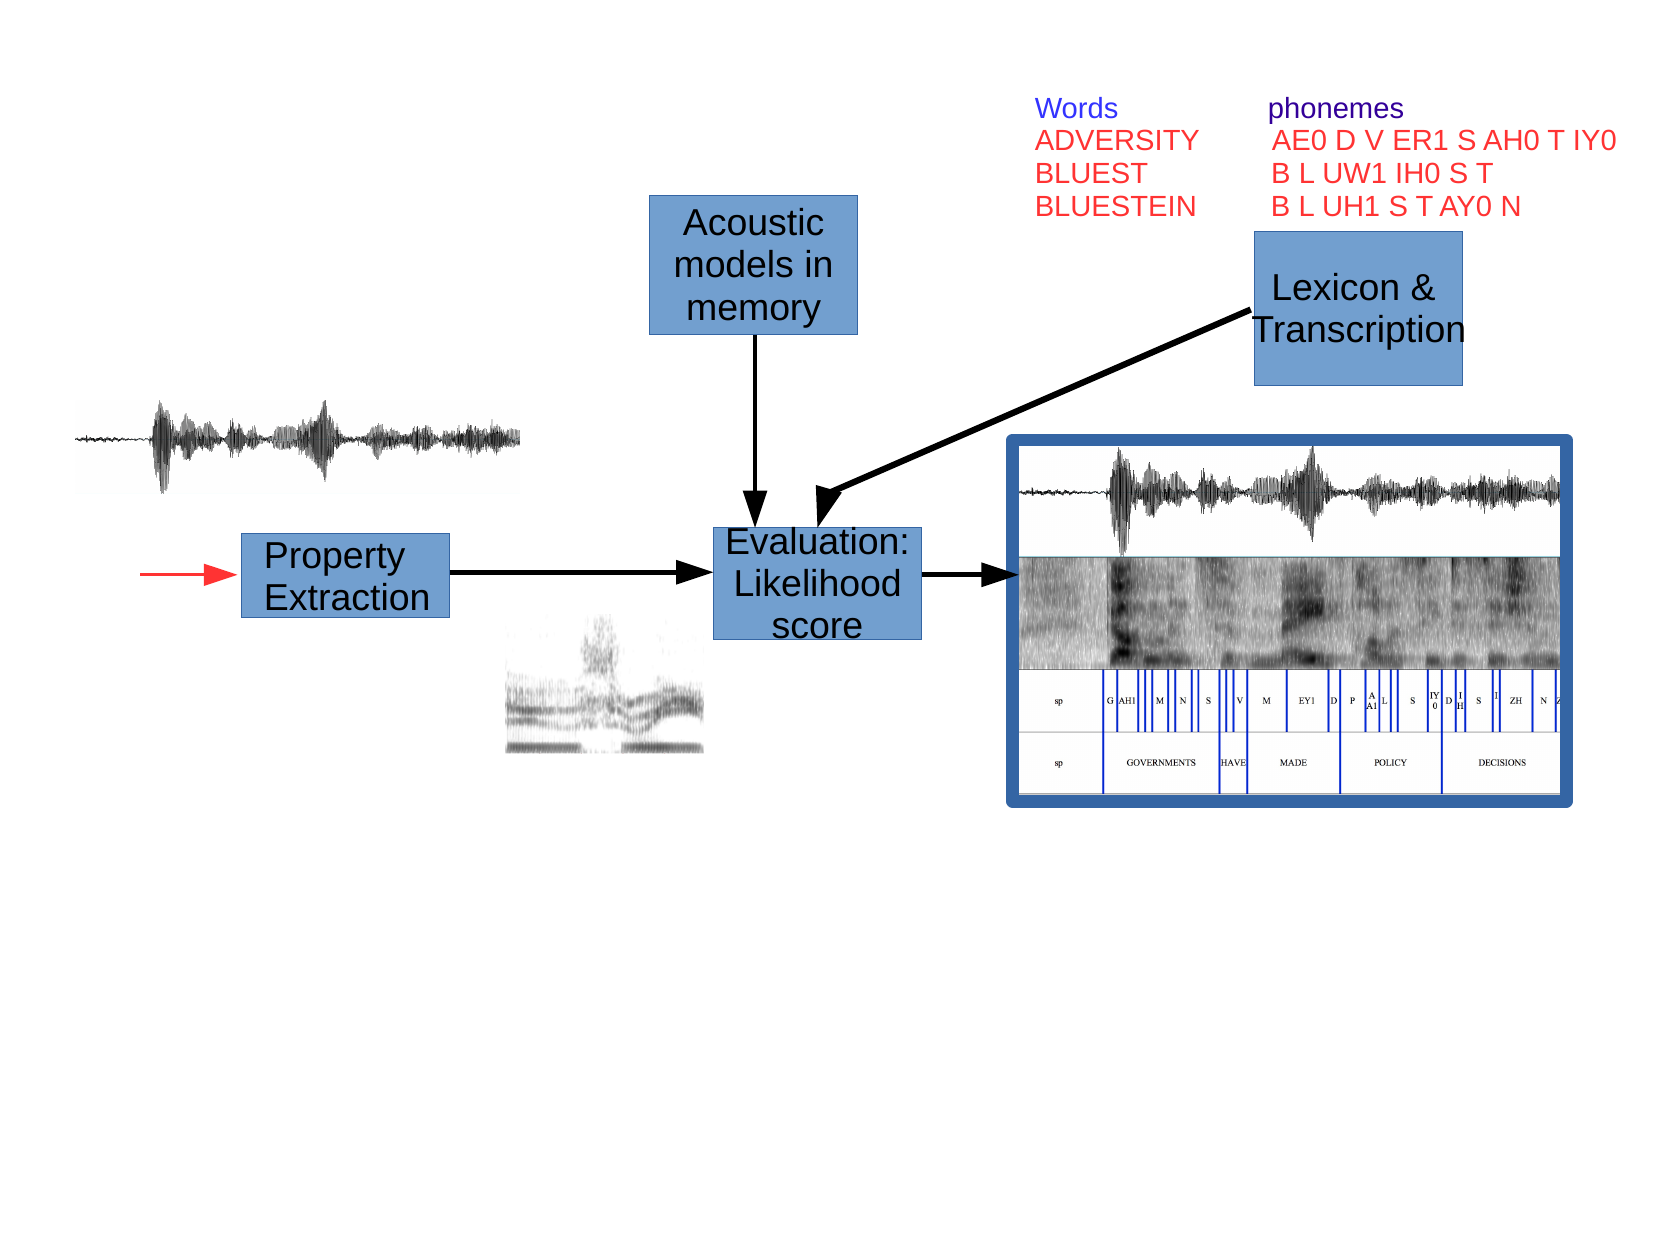

Words 		 phonemes
ADVERSITY AE0 D V ER1 S AH0 T IY0
BLUEST B L UW1 IH0 S T
BLUESTEIN B L UH1 S T AY0 N
Acoustic
models in
memory
Lexicon &
Transcription
Property
Extraction
Evaluation:
Likelihood
score